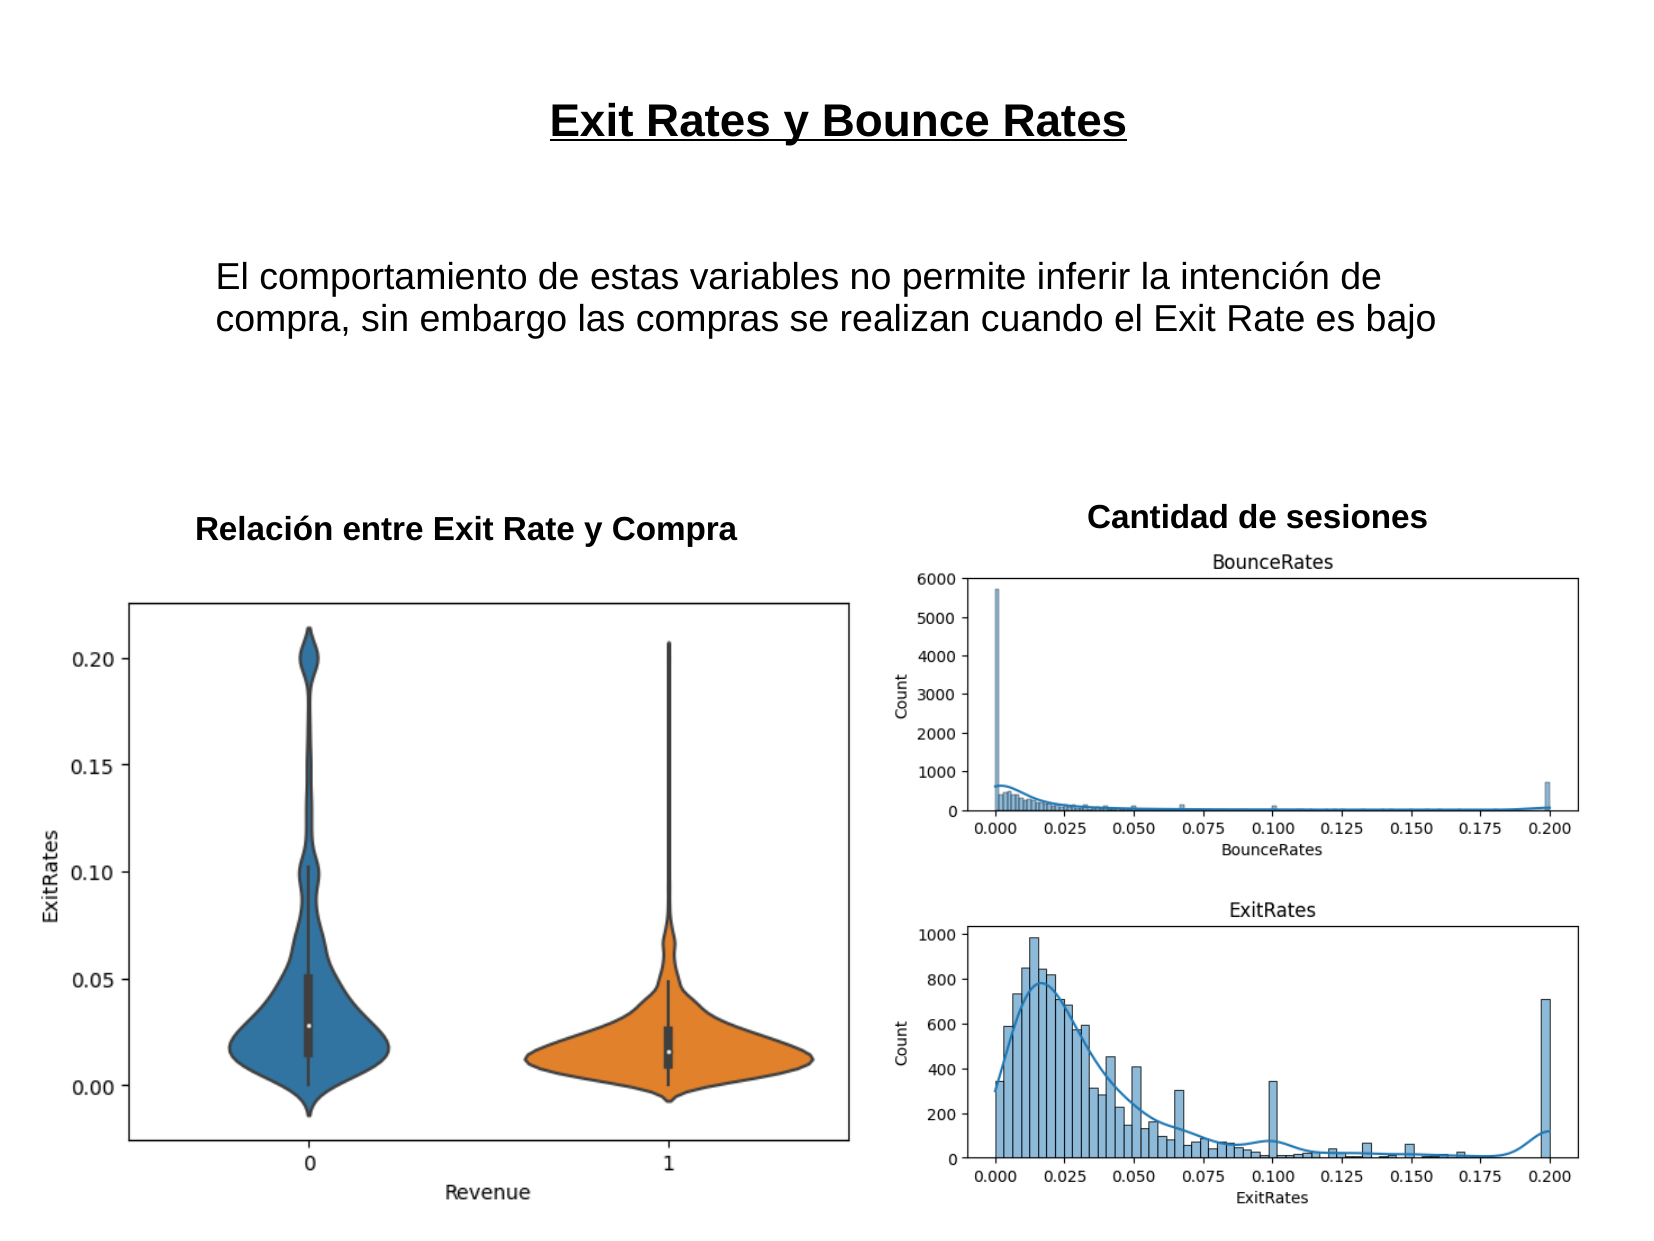

Exit Rates y Bounce Rates
El comportamiento de estas variables no permite inferir la intención de compra, sin embargo las compras se realizan cuando el Exit Rate es bajo
Cantidad de sesiones
Relación entre Exit Rate y Compra